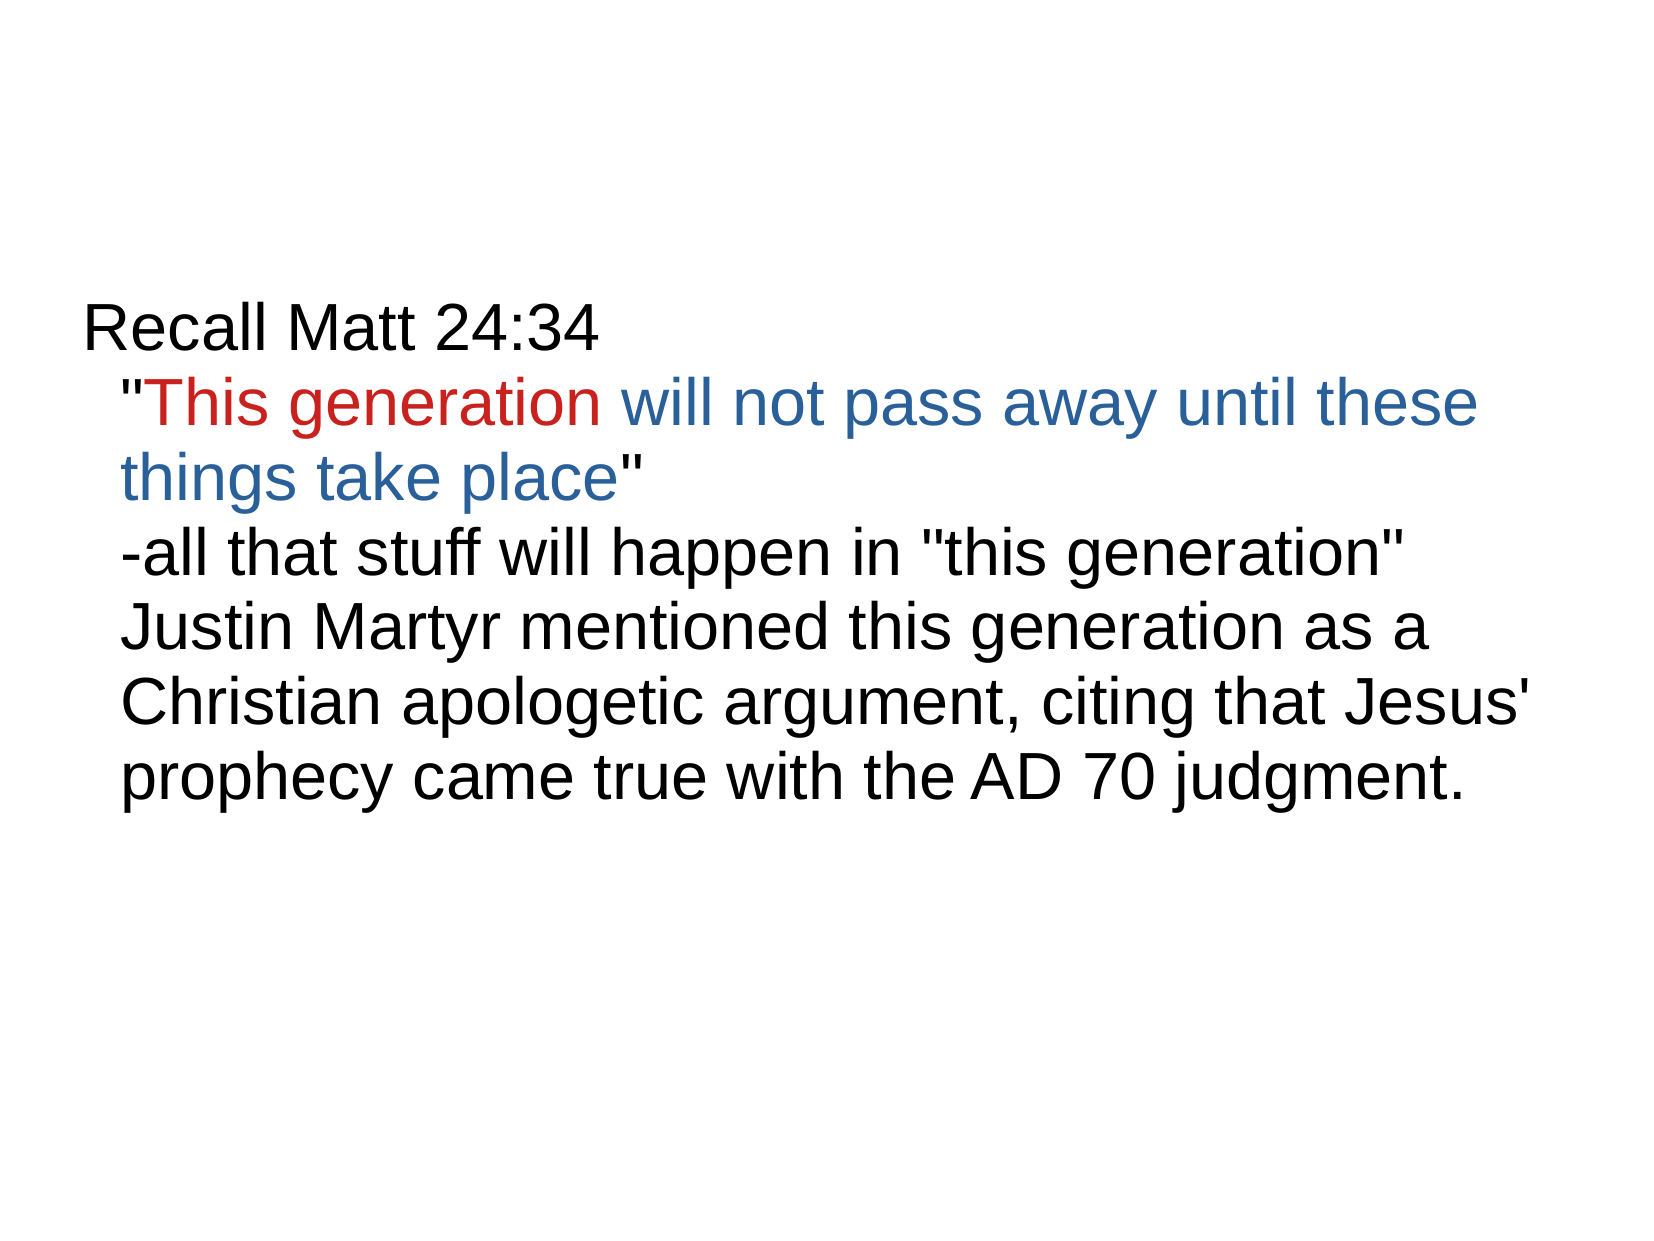

#
Recall Matt 24:34
"This generation will not pass away until these things take place"
-all that stuff will happen in "this generation"
Justin Martyr mentioned this generation as a Christian apologetic argument, citing that Jesus' prophecy came true with the AD 70 judgment.